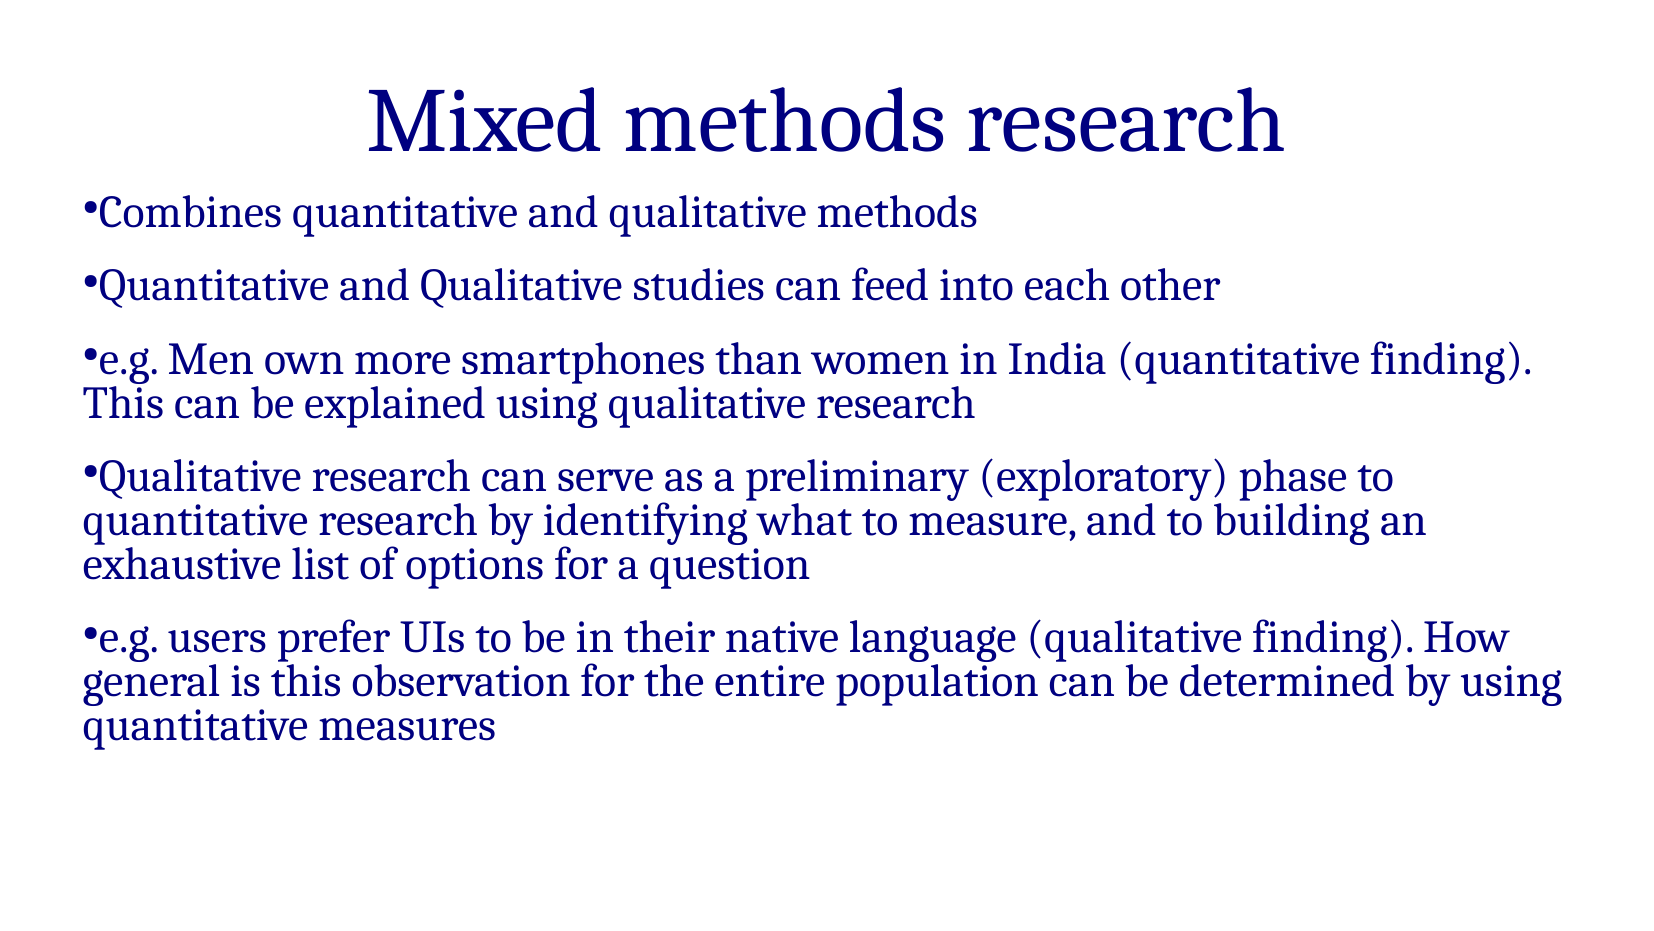

# Mixed methods research
Combines quantitative and qualitative methods
Quantitative and Qualitative studies can feed into each other
e.g. Men own more smartphones than women in India (quantitative finding). This can be explained using qualitative research
Qualitative research can serve as a preliminary (exploratory) phase to quantitative research by identifying what to measure, and to building an exhaustive list of options for a question
e.g. users prefer UIs to be in their native language (qualitative finding). How general is this observation for the entire population can be determined by using quantitative measures